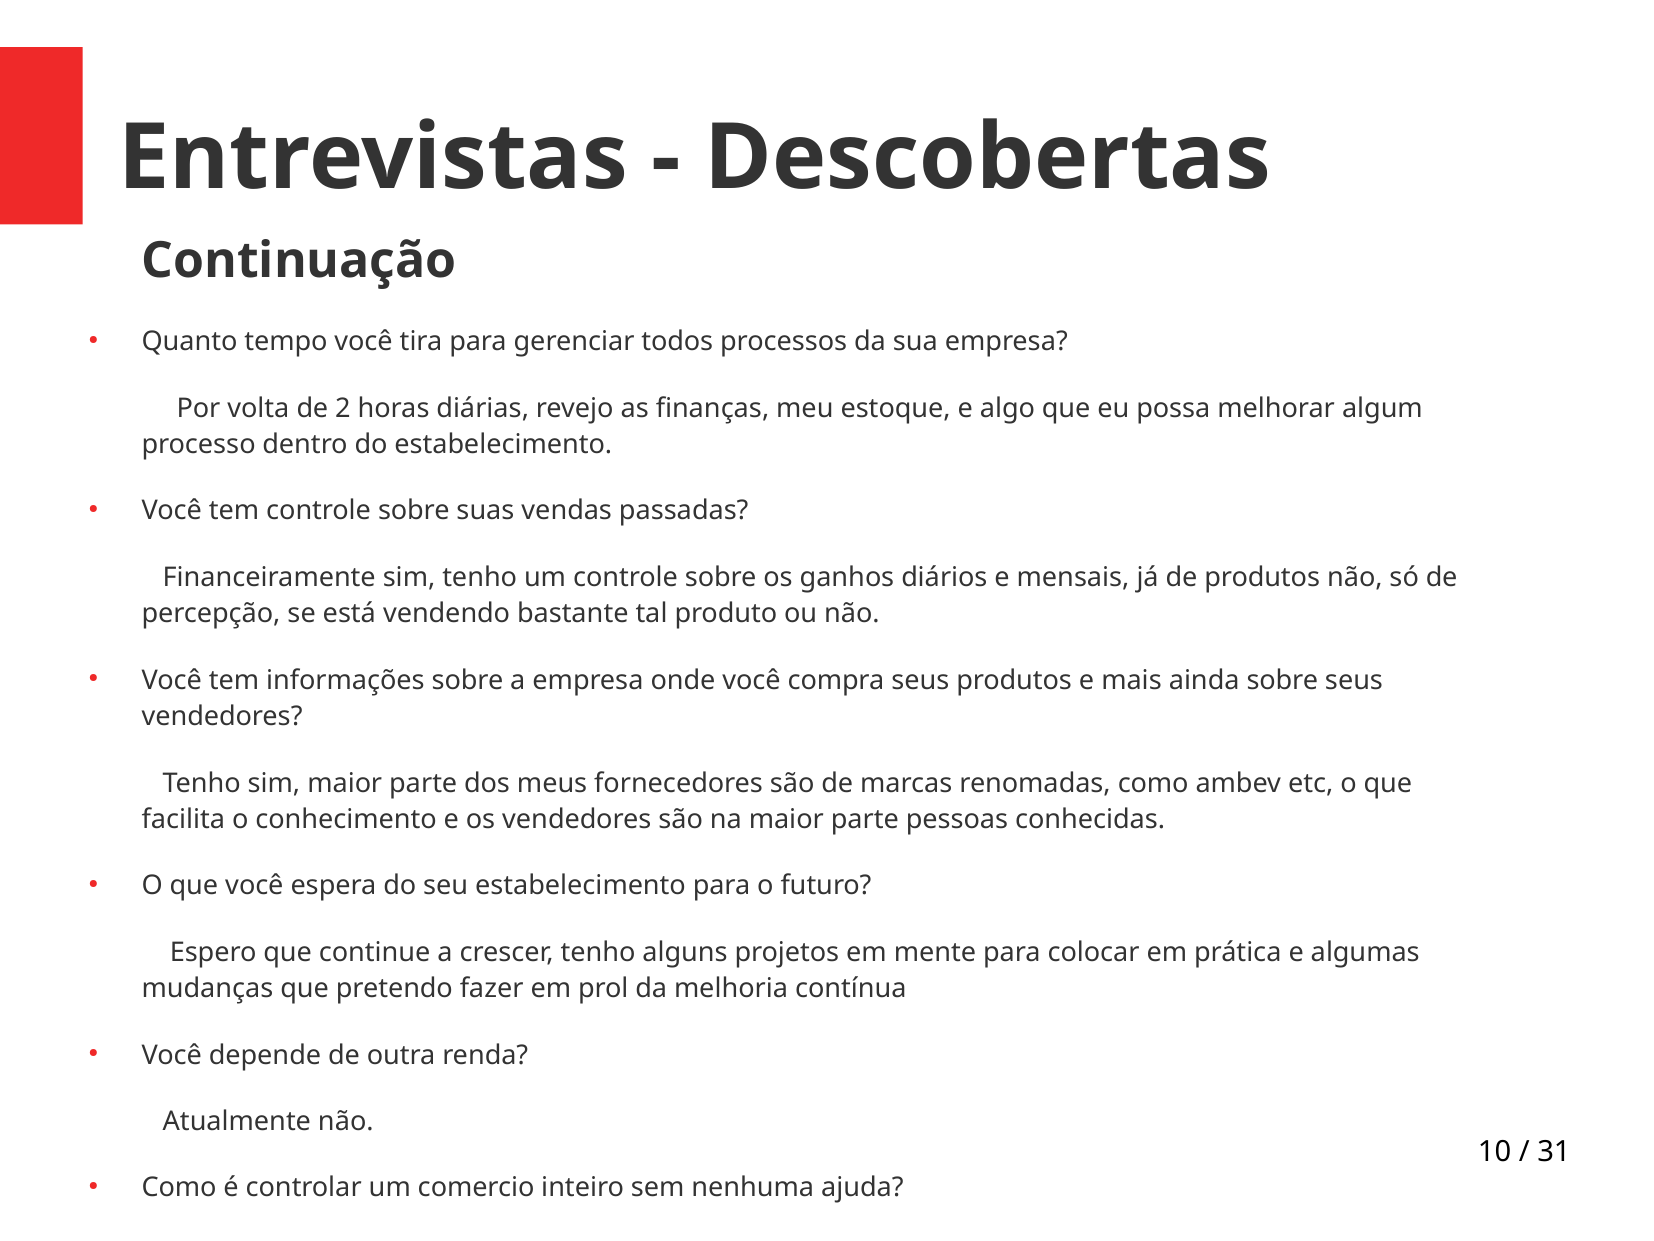

# Entrevistas - Descobertas
Continuação
Quanto tempo você tira para gerenciar todos processos da sua empresa?
 Por volta de 2 horas diárias, revejo as finanças, meu estoque, e algo que eu possa melhorar algum processo dentro do estabelecimento.
Você tem controle sobre suas vendas passadas?
 Financeiramente sim, tenho um controle sobre os ganhos diários e mensais, já de produtos não, só de percepção, se está vendendo bastante tal produto ou não.
Você tem informações sobre a empresa onde você compra seus produtos e mais ainda sobre seus vendedores?
 Tenho sim, maior parte dos meus fornecedores são de marcas renomadas, como ambev etc, o que facilita o conhecimento e os vendedores são na maior parte pessoas conhecidas.
O que você espera do seu estabelecimento para o futuro?
 Espero que continue a crescer, tenho alguns projetos em mente para colocar em prática e algumas mudanças que pretendo fazer em prol da melhoria contínua
Você depende de outra renda?
 Atualmente não.
Como é controlar um comercio inteiro sem nenhuma ajuda?
 Na verdade eu tenho ajuda familiar, meus filhos me ajudam com certas processos, como fornecedores e com o estoque, e são de grande ajuda.
10